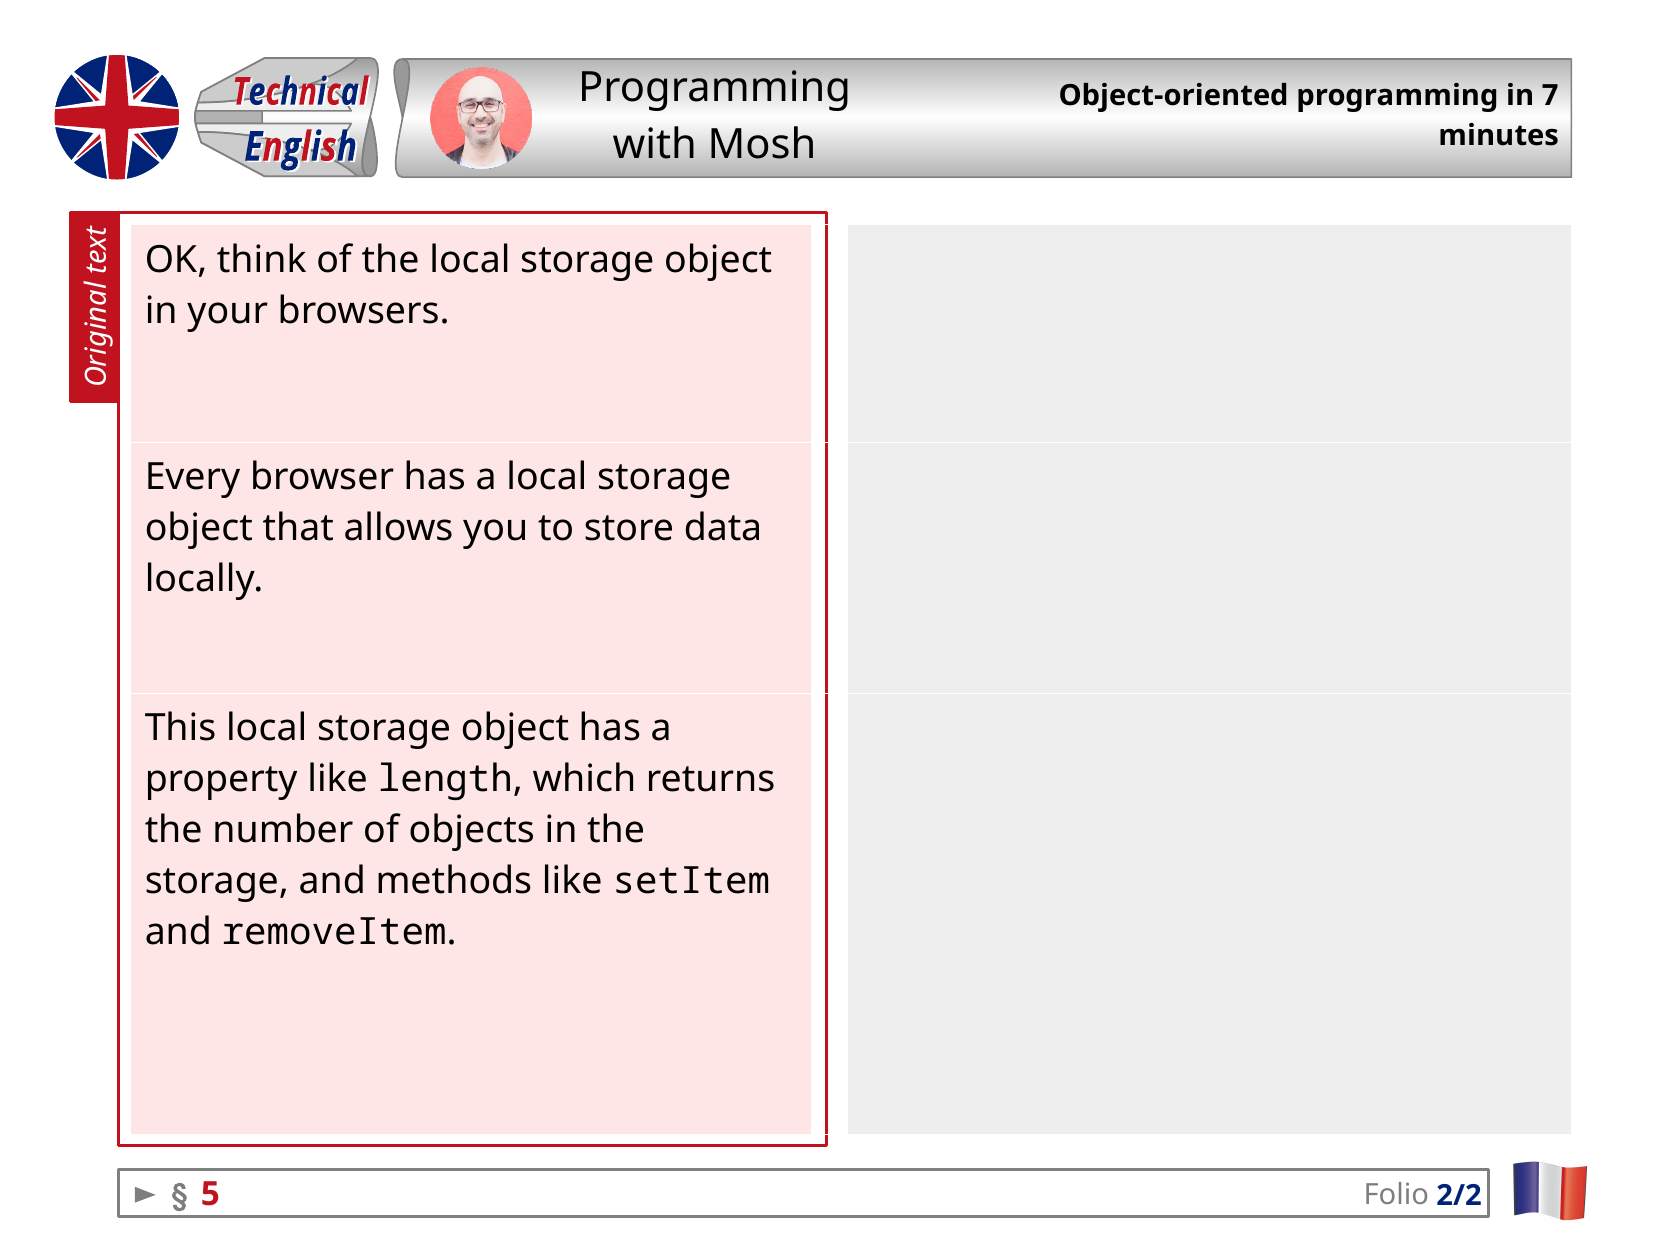

#
| OK, think of the local storage object in your browsers. | | |
| --- | --- | --- |
| Every browser has a local storage object that allows you to store data locally. | | |
| This local storage object has a property like length, which returns the number of objects in the storage, and methods like setItem and removeItem. | | |
5
2/2